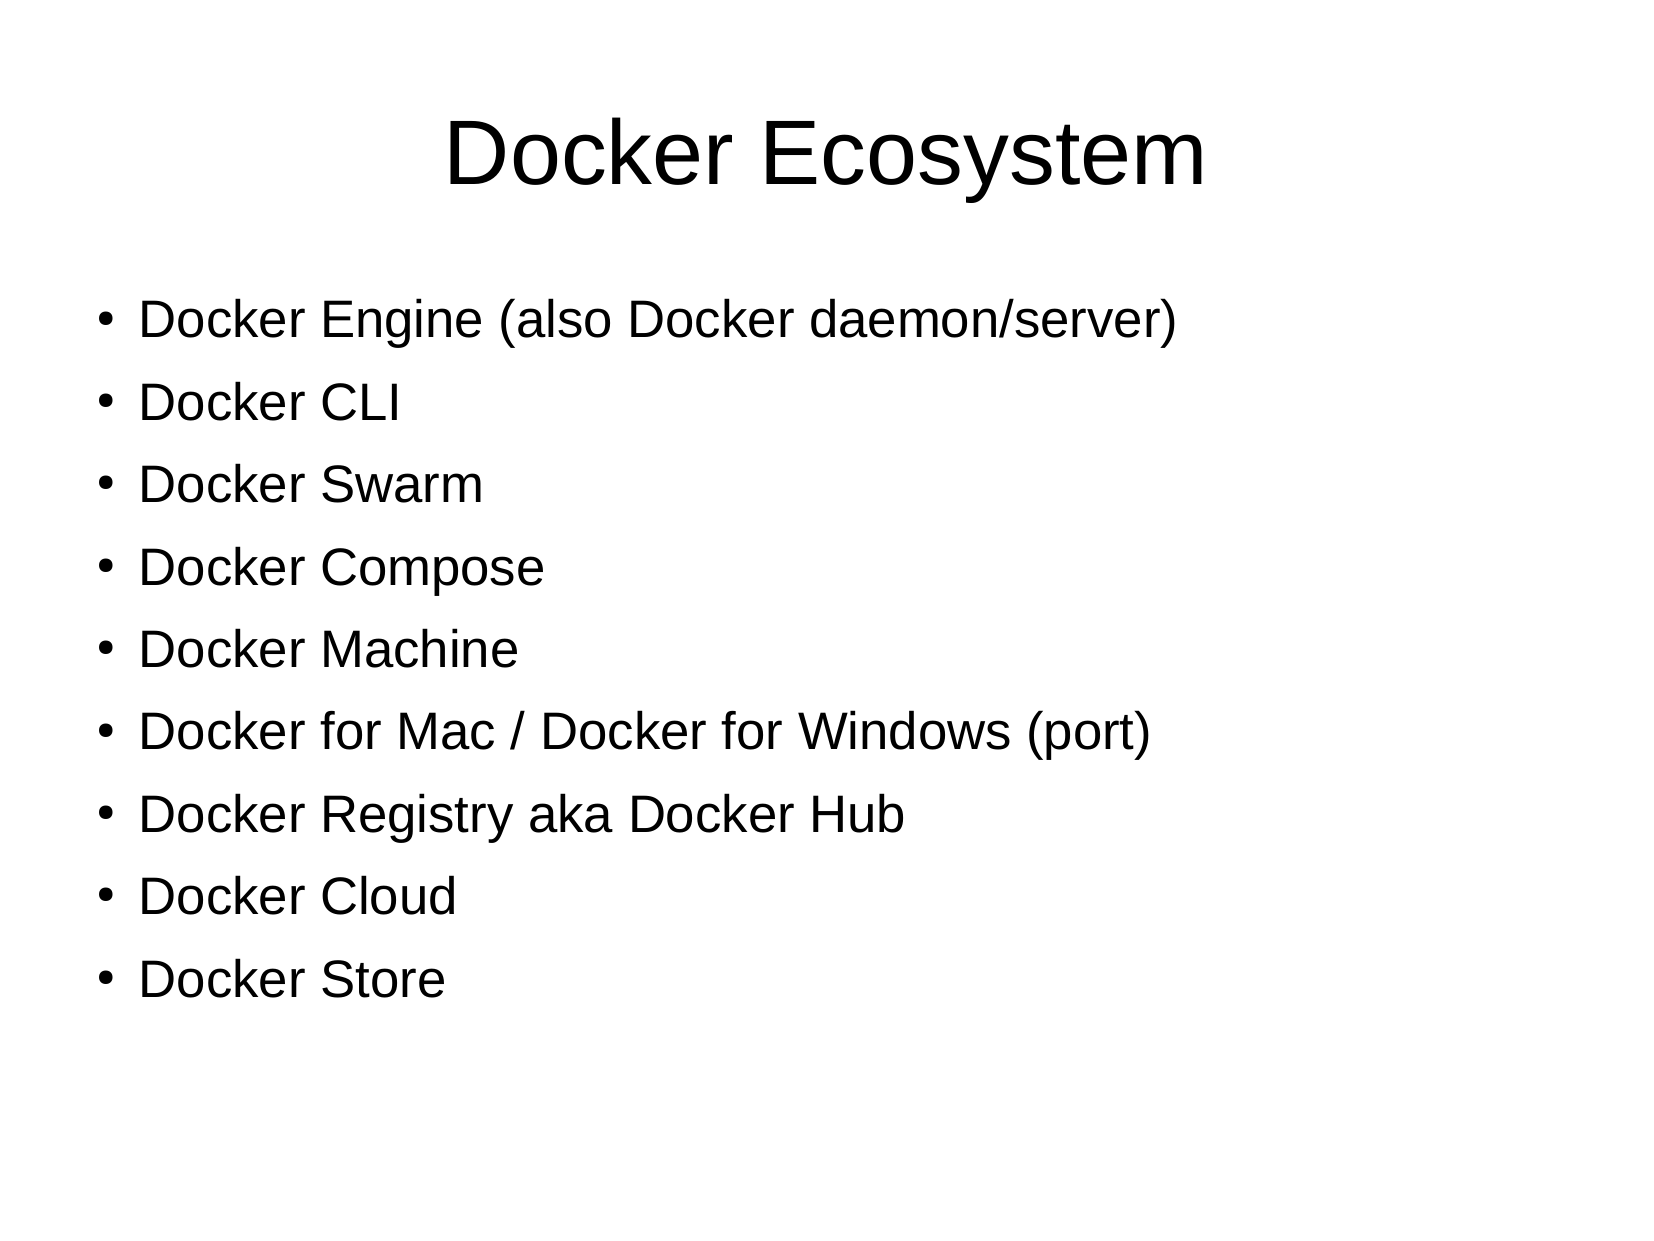

# Docker Ecosystem
Docker Engine (also Docker daemon/server)
Docker CLI
Docker Swarm
Docker Compose
Docker Machine
Docker for Mac / Docker for Windows (port)
Docker Registry aka Docker Hub
Docker Cloud
Docker Store